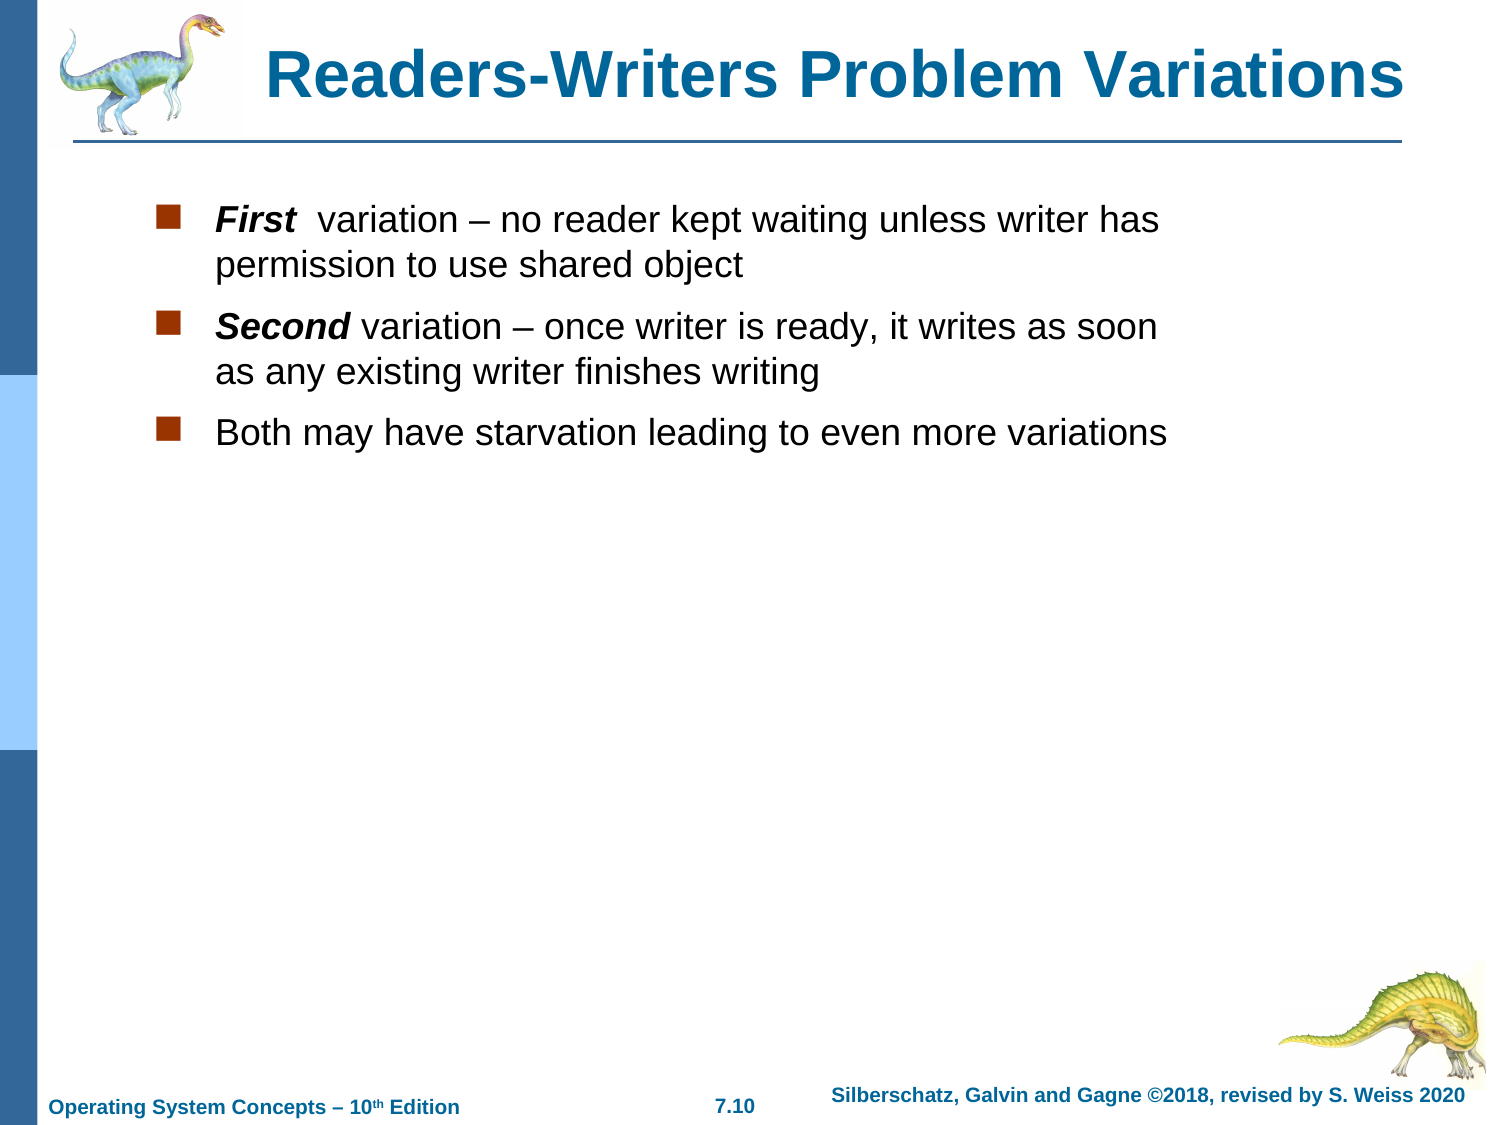

# Readers-Writers Problem Variations
First variation – no reader kept waiting unless writer has permission to use shared object
Second variation – once writer is ready, it writes as soon as any existing writer finishes writing
Both may have starvation leading to even more variations